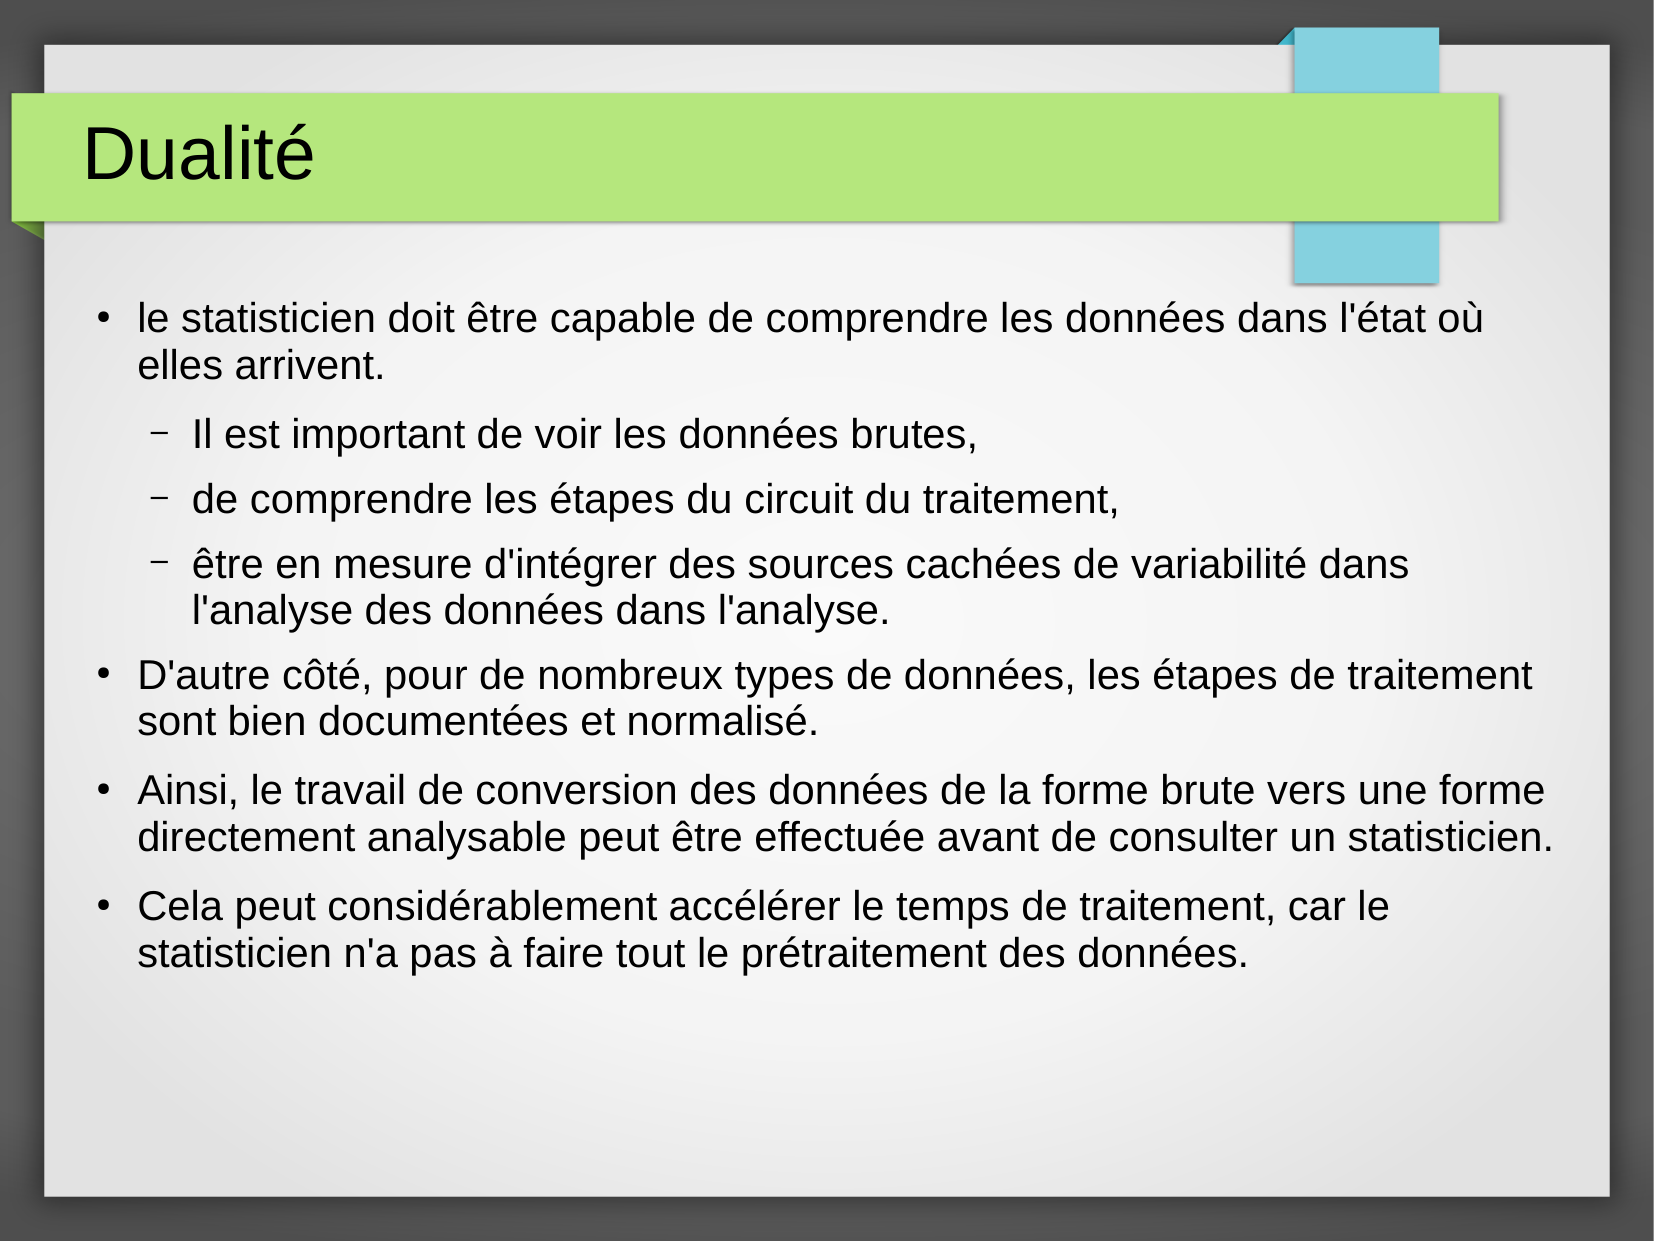

# Dualité
le statisticien doit être capable de comprendre les données dans l'état où elles arrivent.
Il est important de voir les données brutes,
de comprendre les étapes du circuit du traitement,
être en mesure d'intégrer des sources cachées de variabilité dans l'analyse des données dans l'analyse.
D'autre côté, pour de nombreux types de données, les étapes de traitement sont bien documentées et normalisé.
Ainsi, le travail de conversion des données de la forme brute vers une forme directement analysable peut être effectuée avant de consulter un statisticien.
Cela peut considérablement accélérer le temps de traitement, car le statisticien n'a pas à faire tout le prétraitement des données.